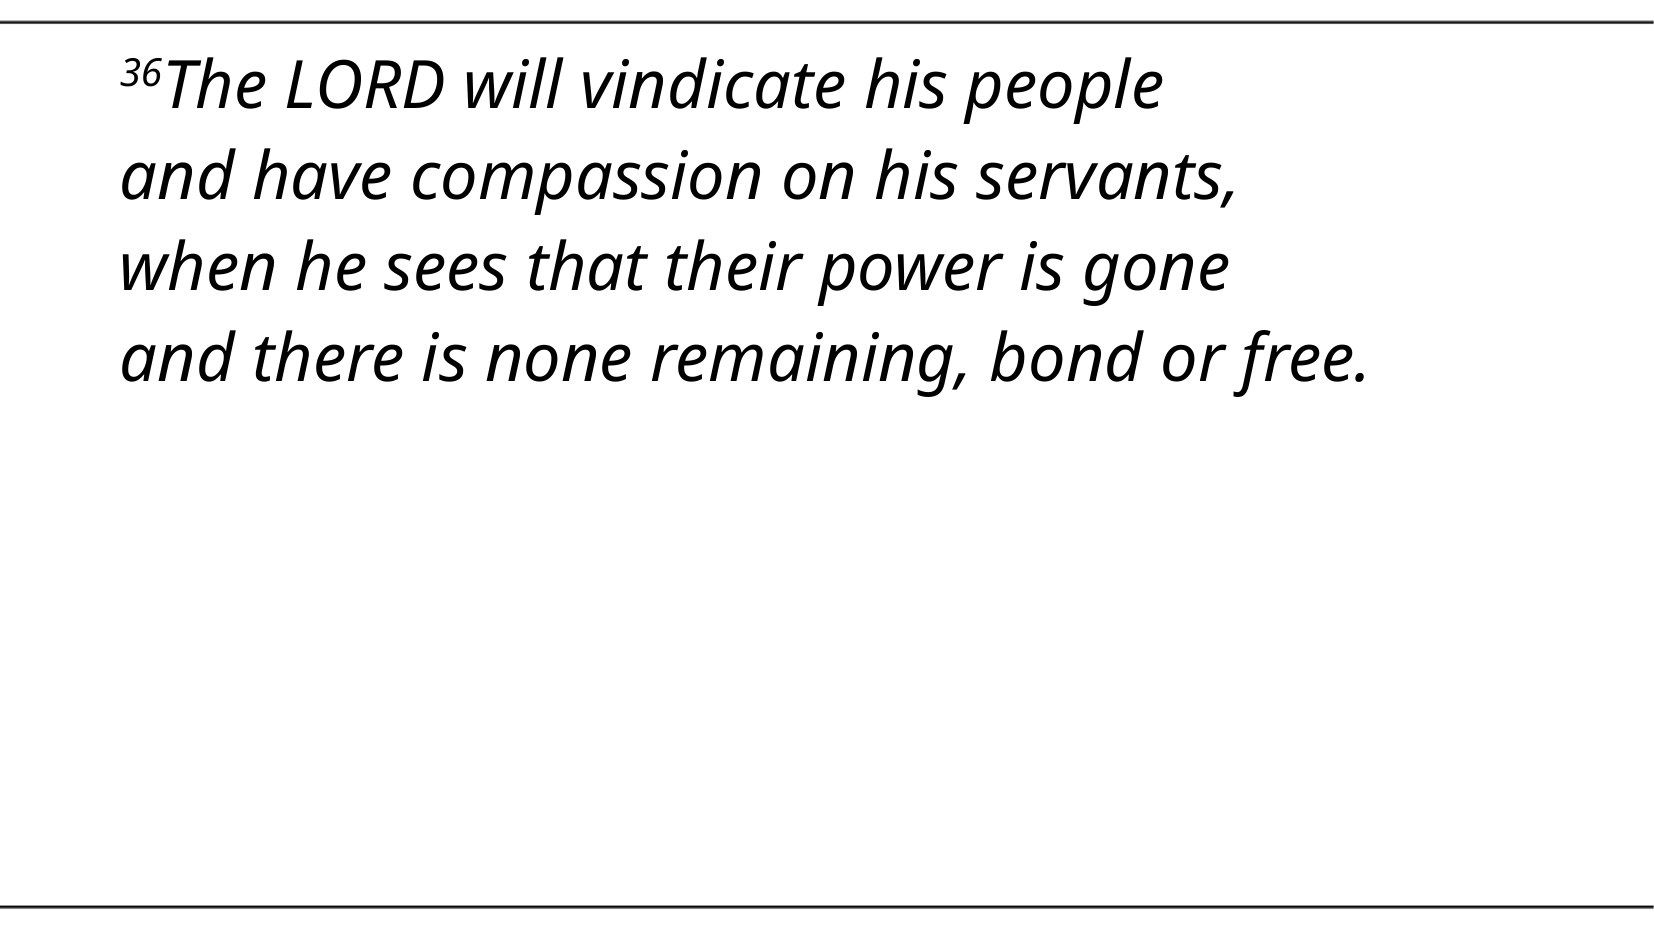

36The LORD will vindicate his people
and have compassion on his servants,
when he sees that their power is gone
and there is none remaining, bond or free.